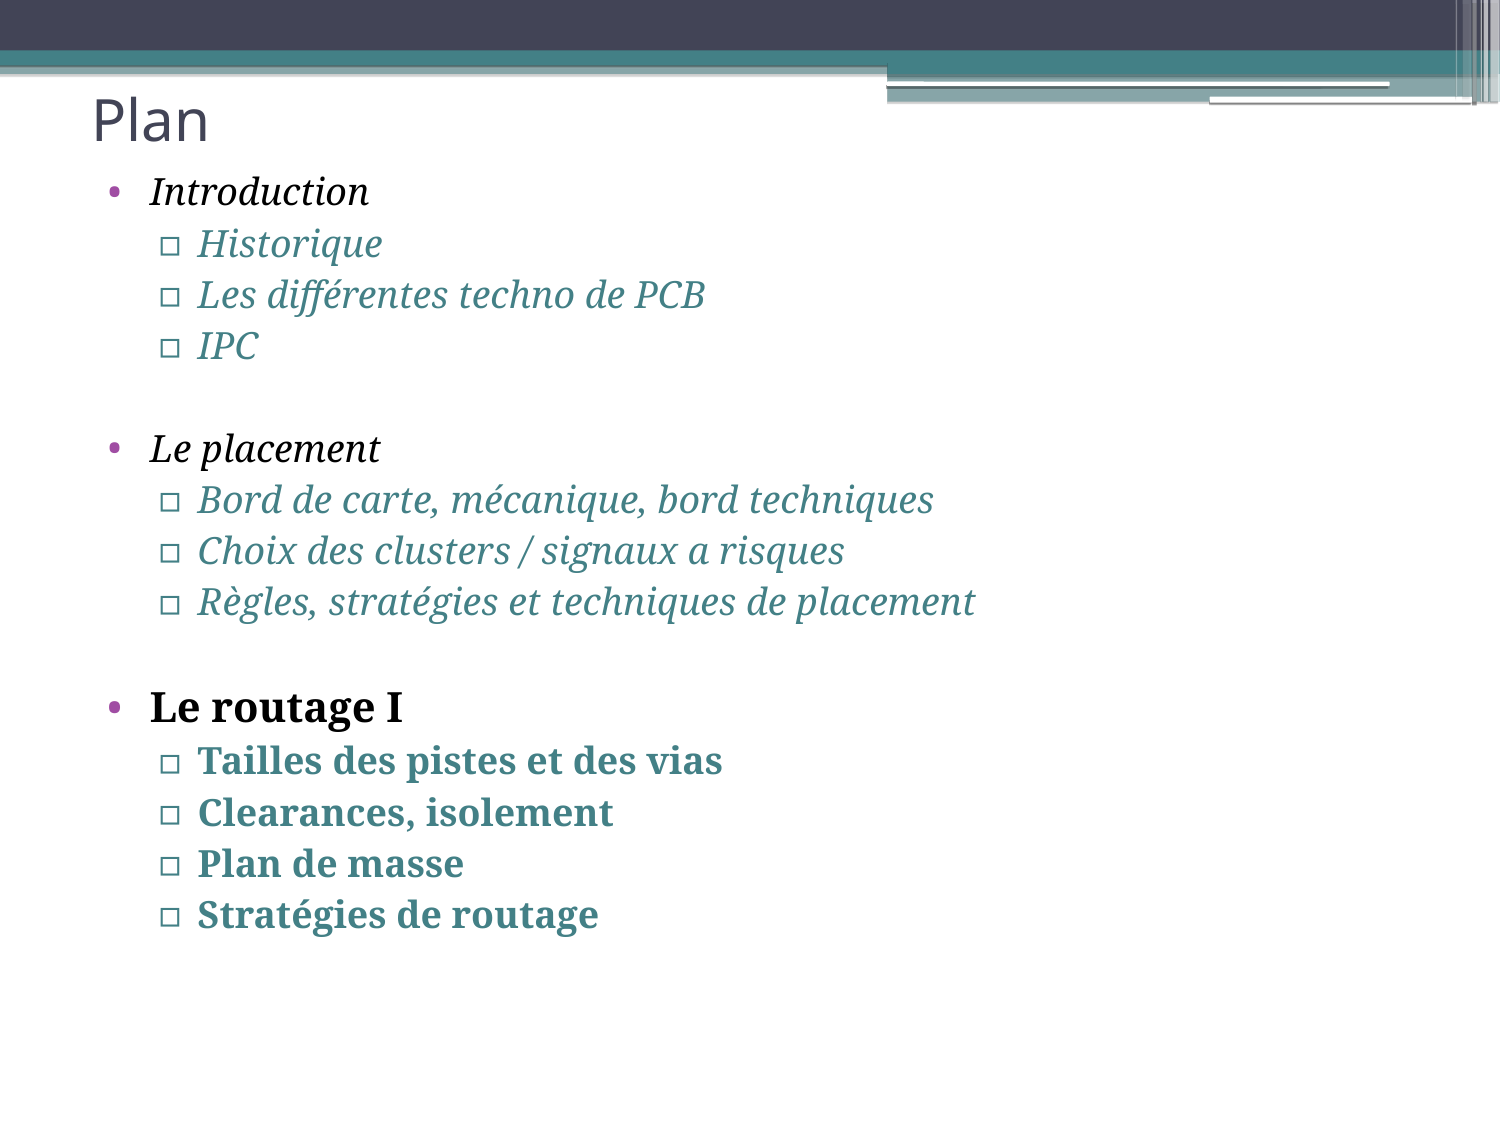

# Plan
Introduction
Historique
Les différentes techno de PCB
IPC
Le placement
Bord de carte, mécanique, bord techniques
Choix des clusters / signaux a risques
Règles, stratégies et techniques de placement
Le routage I
Tailles des pistes et des vias
Clearances, isolement
Plan de masse
Stratégies de routage